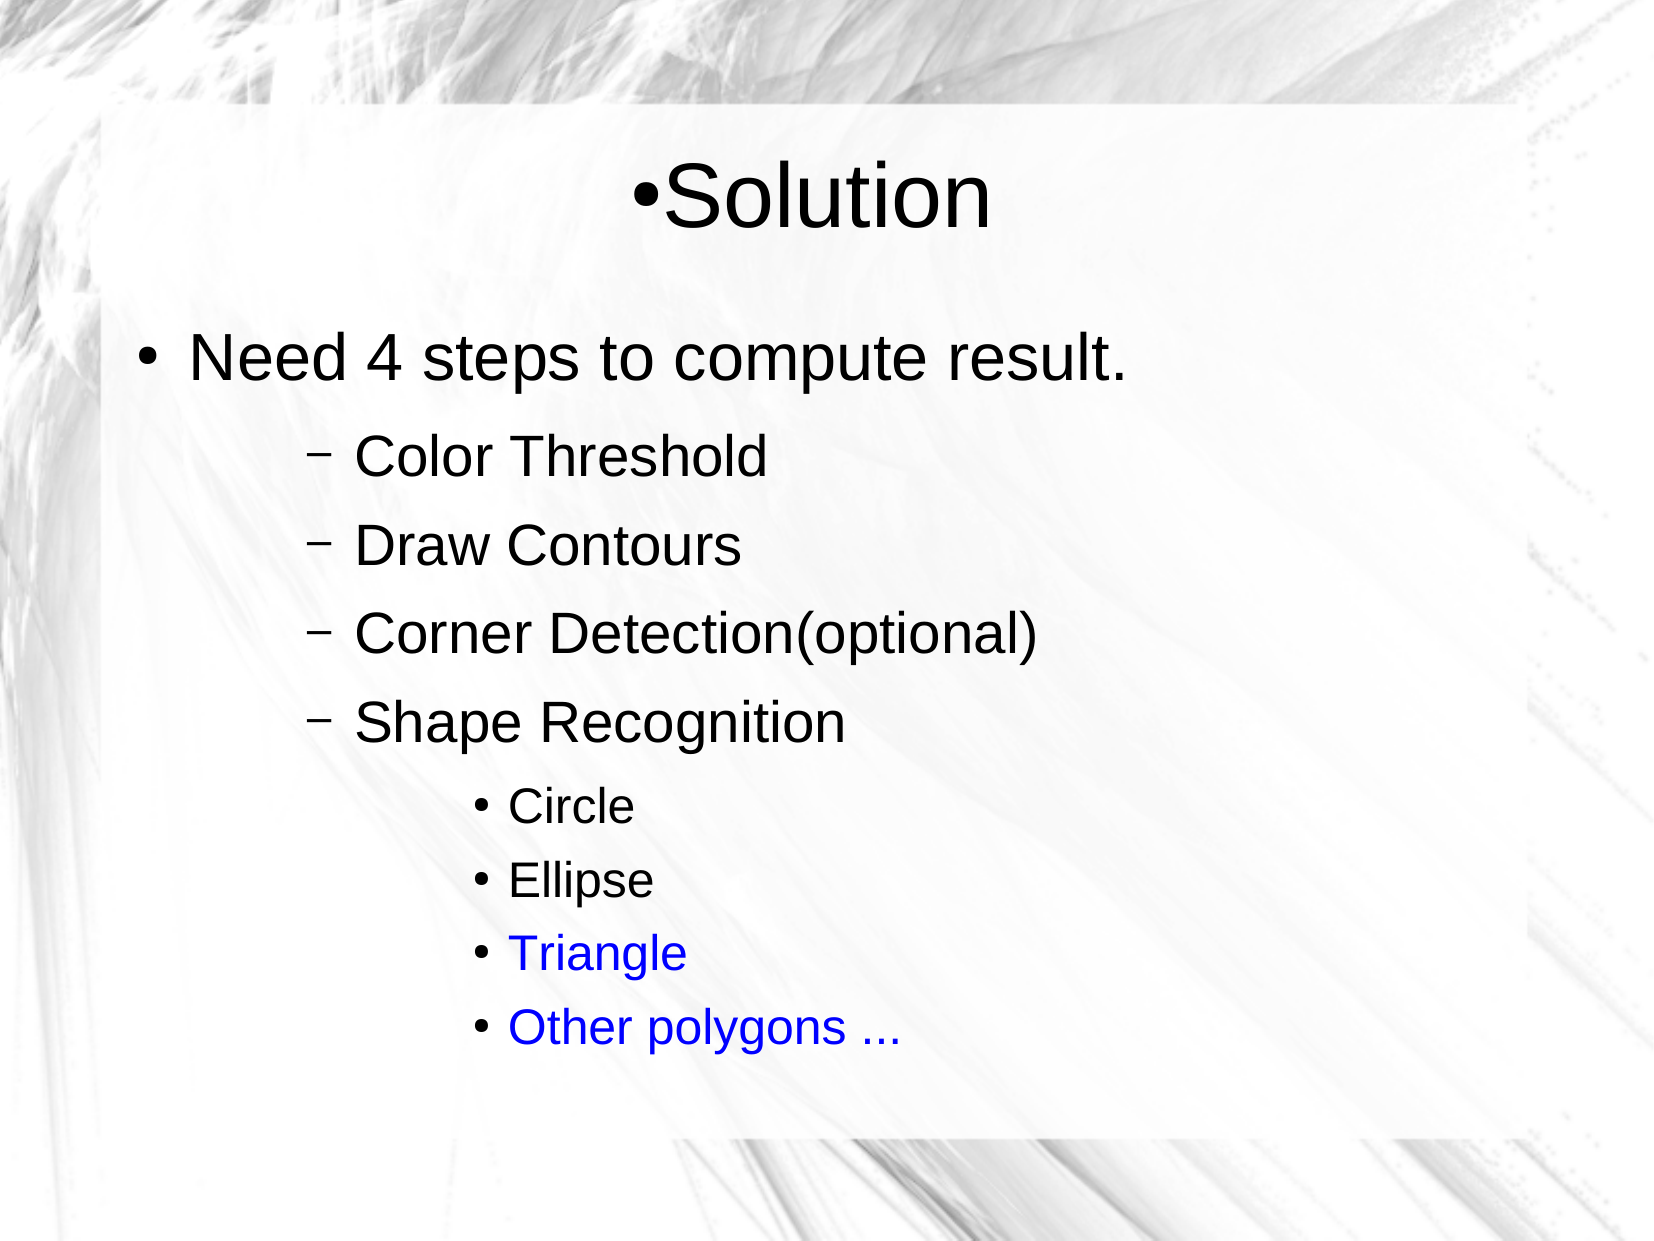

# Solution
Need 4 steps to compute result.
Color Threshold
Draw Contours
Corner Detection(optional)
Shape Recognition
Circle
Ellipse
Triangle
Other polygons ...